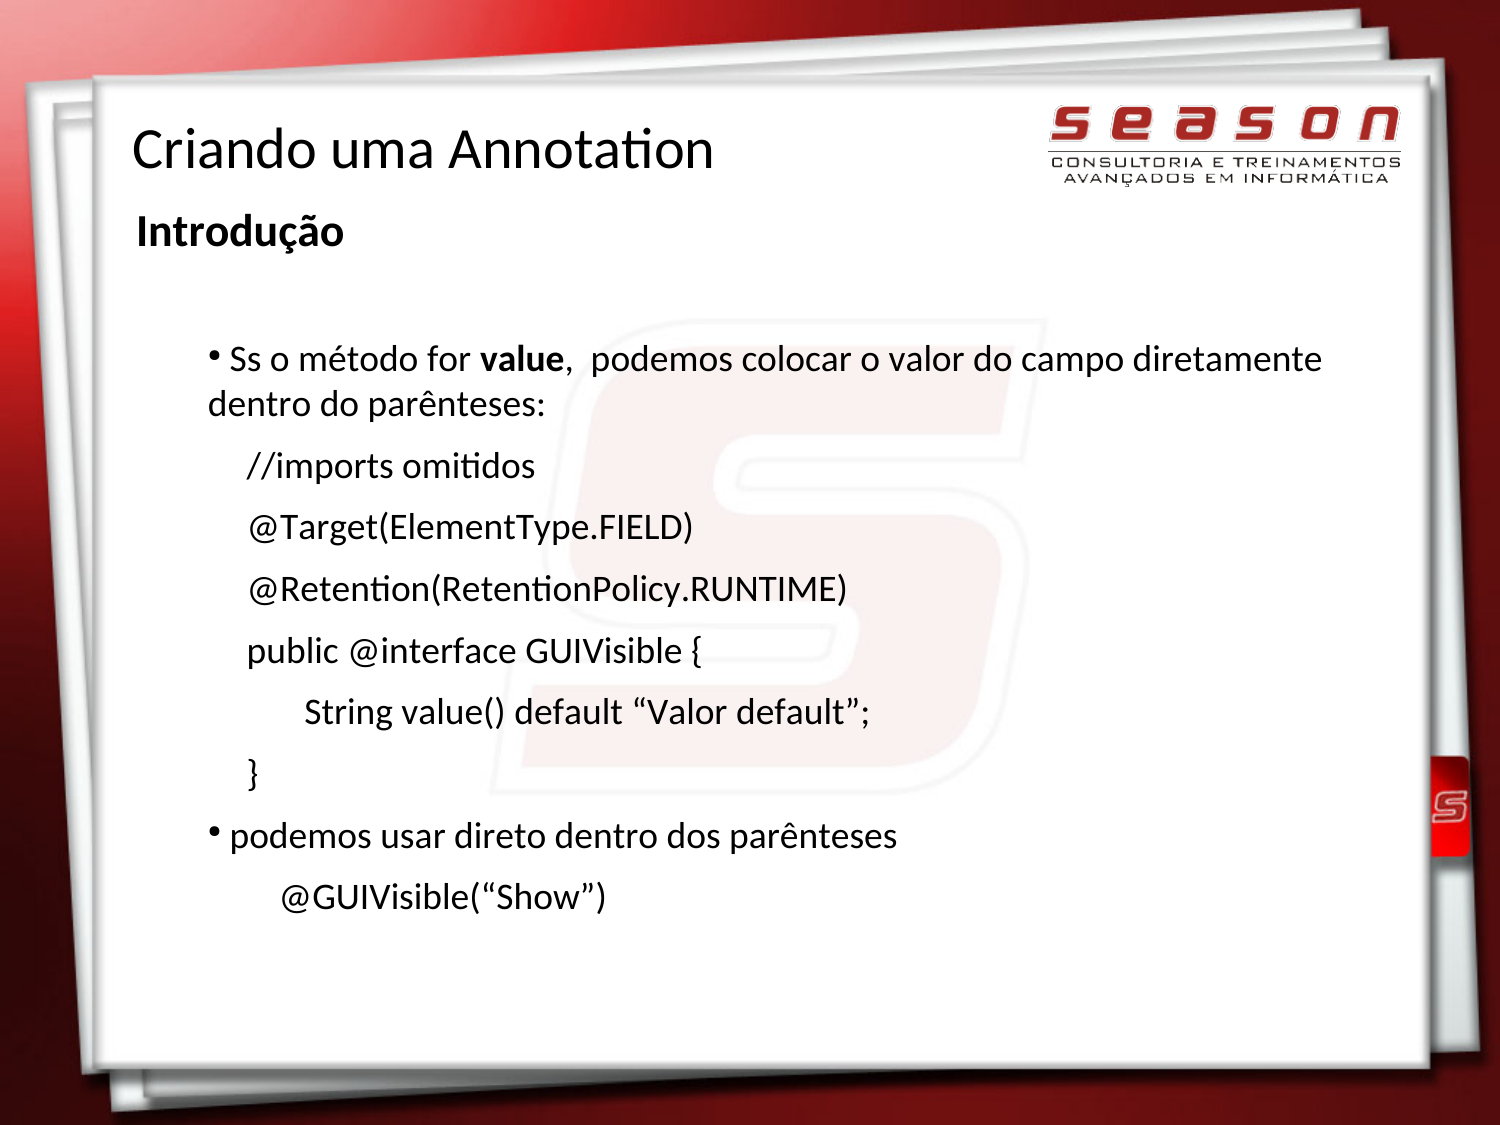

# Criando uma Annotation
Introdução
 Ss o método for value, podemos colocar o valor do campo diretamente dentro do parênteses:
 //imports omitidos
 @Target(ElementType.FIELD)
 @Retention(RetentionPolicy.RUNTIME)
 public @interface GUIVisible {
 String value() default “Valor default”;
 }
 podemos usar direto dentro dos parênteses
@GUIVisible(“Show”)